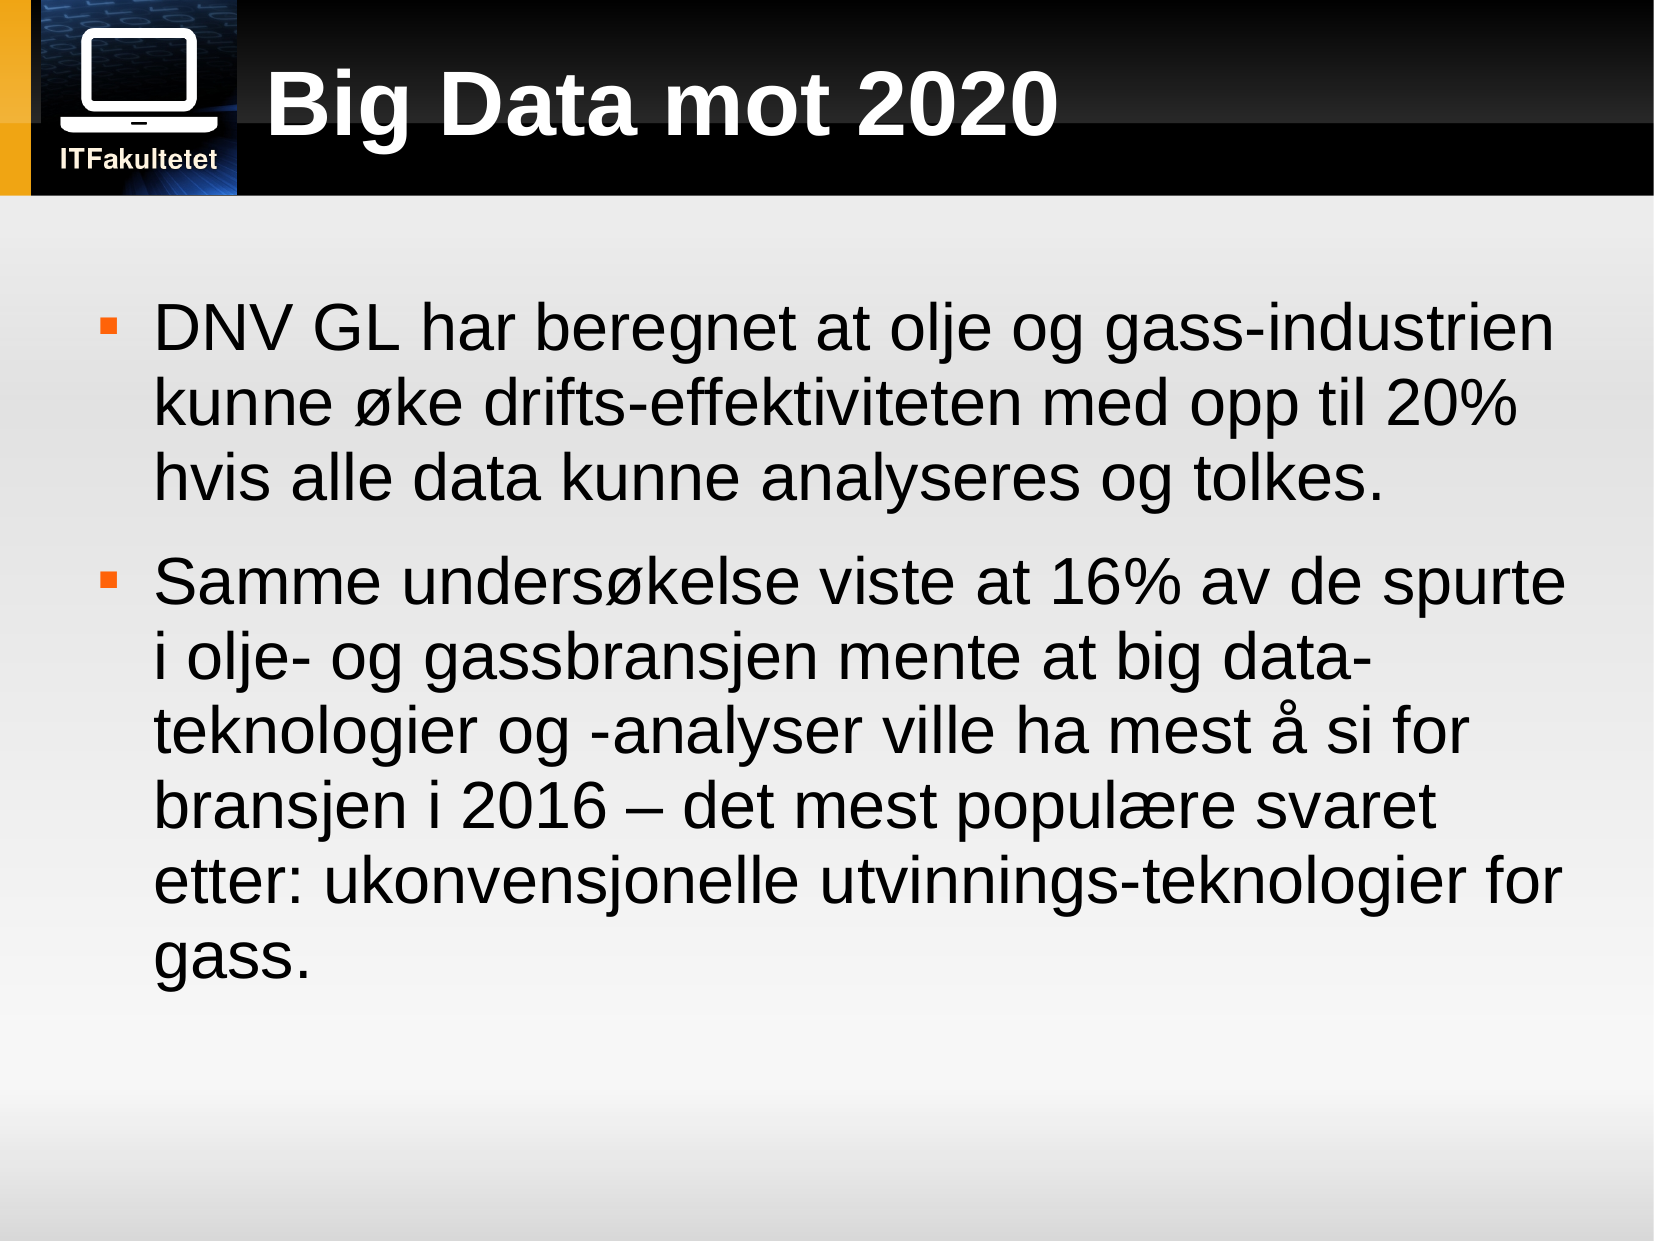

# Big Data mot 2020
DNV GL har beregnet at olje og gass-industrien kunne øke drifts-effektiviteten med opp til 20% hvis alle data kunne analyseres og tolkes.
Samme undersøkelse viste at 16% av de spurte i olje- og gassbransjen mente at big data- teknologier og -analyser ville ha mest å si for bransjen i 2016 – det mest populære svaret etter: ukonvensjonelle utvinnings-teknologier for gass.